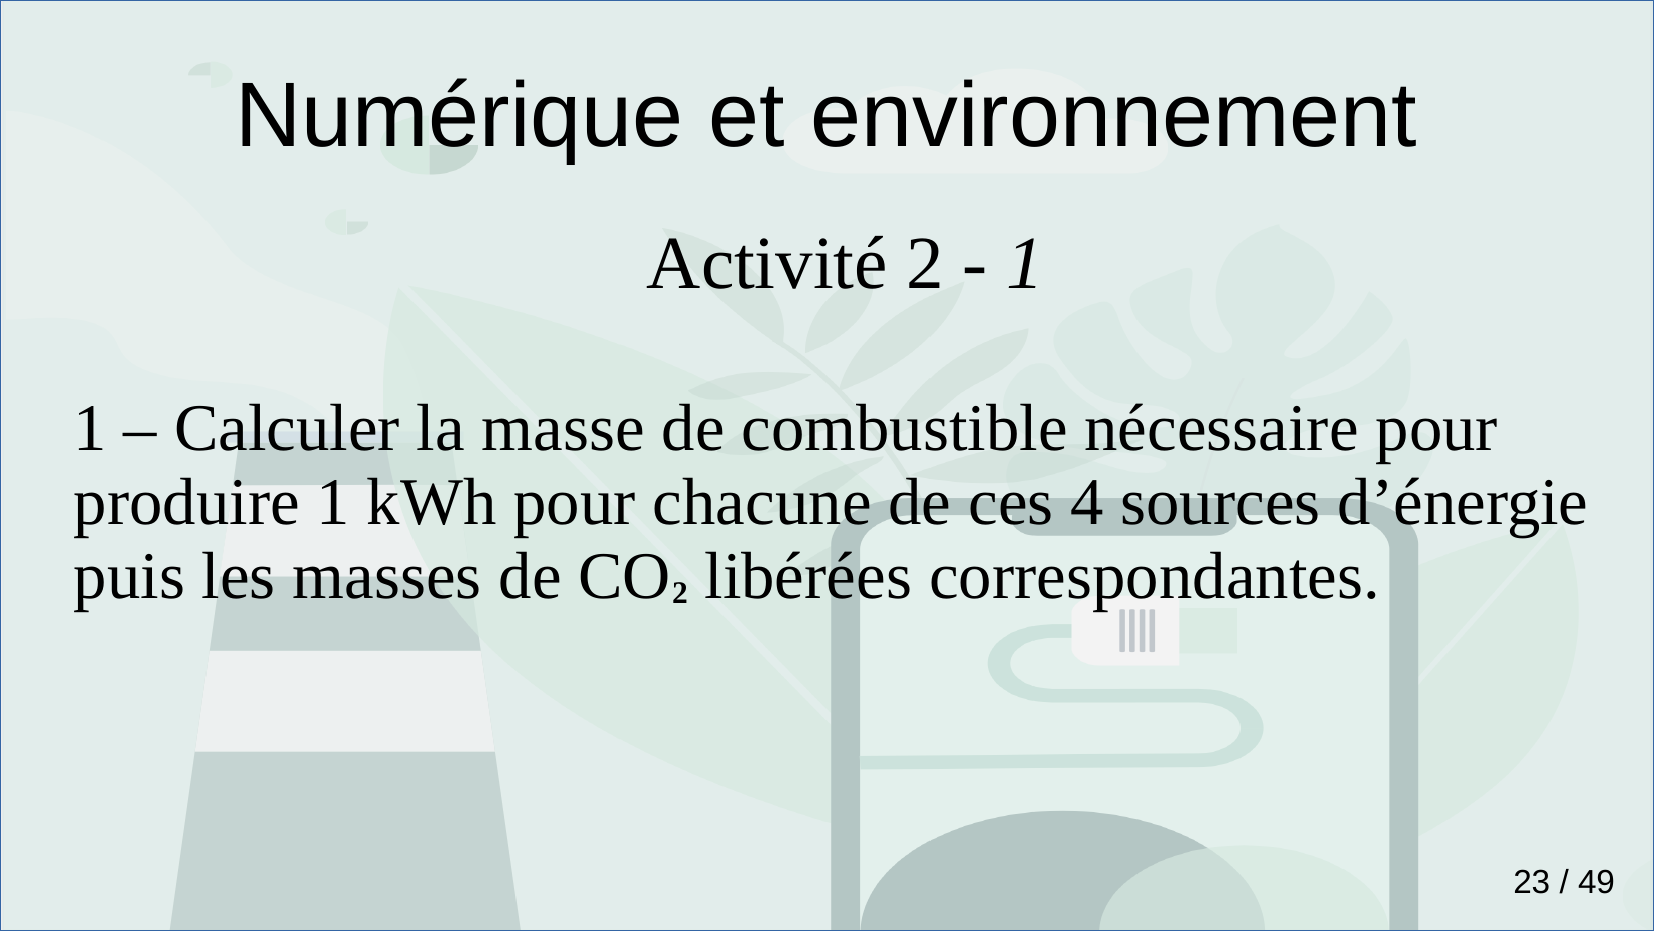

# Numérique et environnement
Activité 2 - 1
1 – Calculer la masse de combustible nécessaire pour produire 1 kWh pour chacune de ces 4 sources d’énergie
puis les masses de CO2 libérées correspondantes.